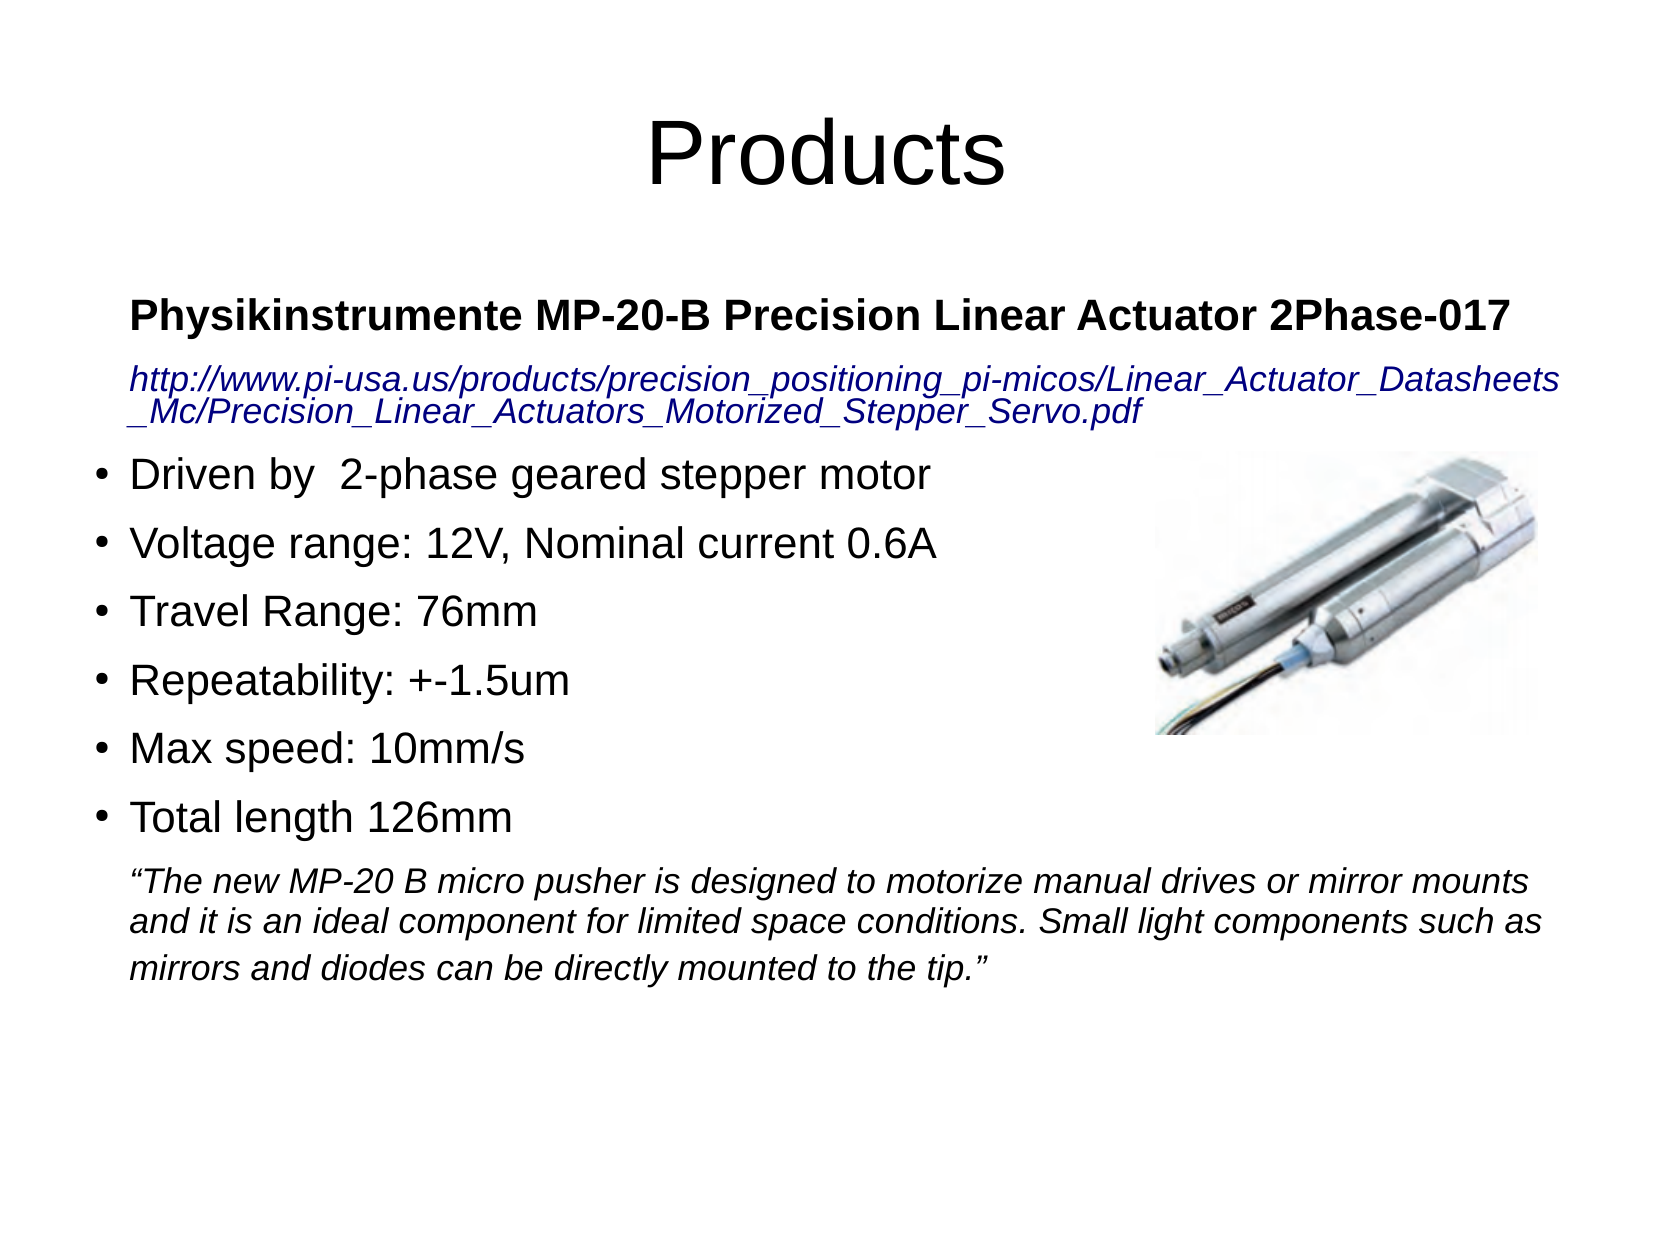

# Products
Physikinstrumente MP-20-B Precision Linear Actuator 2Phase-017
http://www.pi-usa.us/products/precision_positioning_pi-micos/Linear_Actuator_Datasheets_Mc/Precision_Linear_Actuators_Motorized_Stepper_Servo.pdf
Driven by 2-phase geared stepper motor
Voltage range: 12V, Nominal current 0.6A
Travel Range: 76mm
Repeatability: +-1.5um
Max speed: 10mm/s
Total length 126mm
“The new MP-20 B micro pusher is designed to motorize manual drives or mirror mounts and it is an ideal component for limited space conditions. Small light components such as mirrors and diodes can be directly mounted to the tip.”